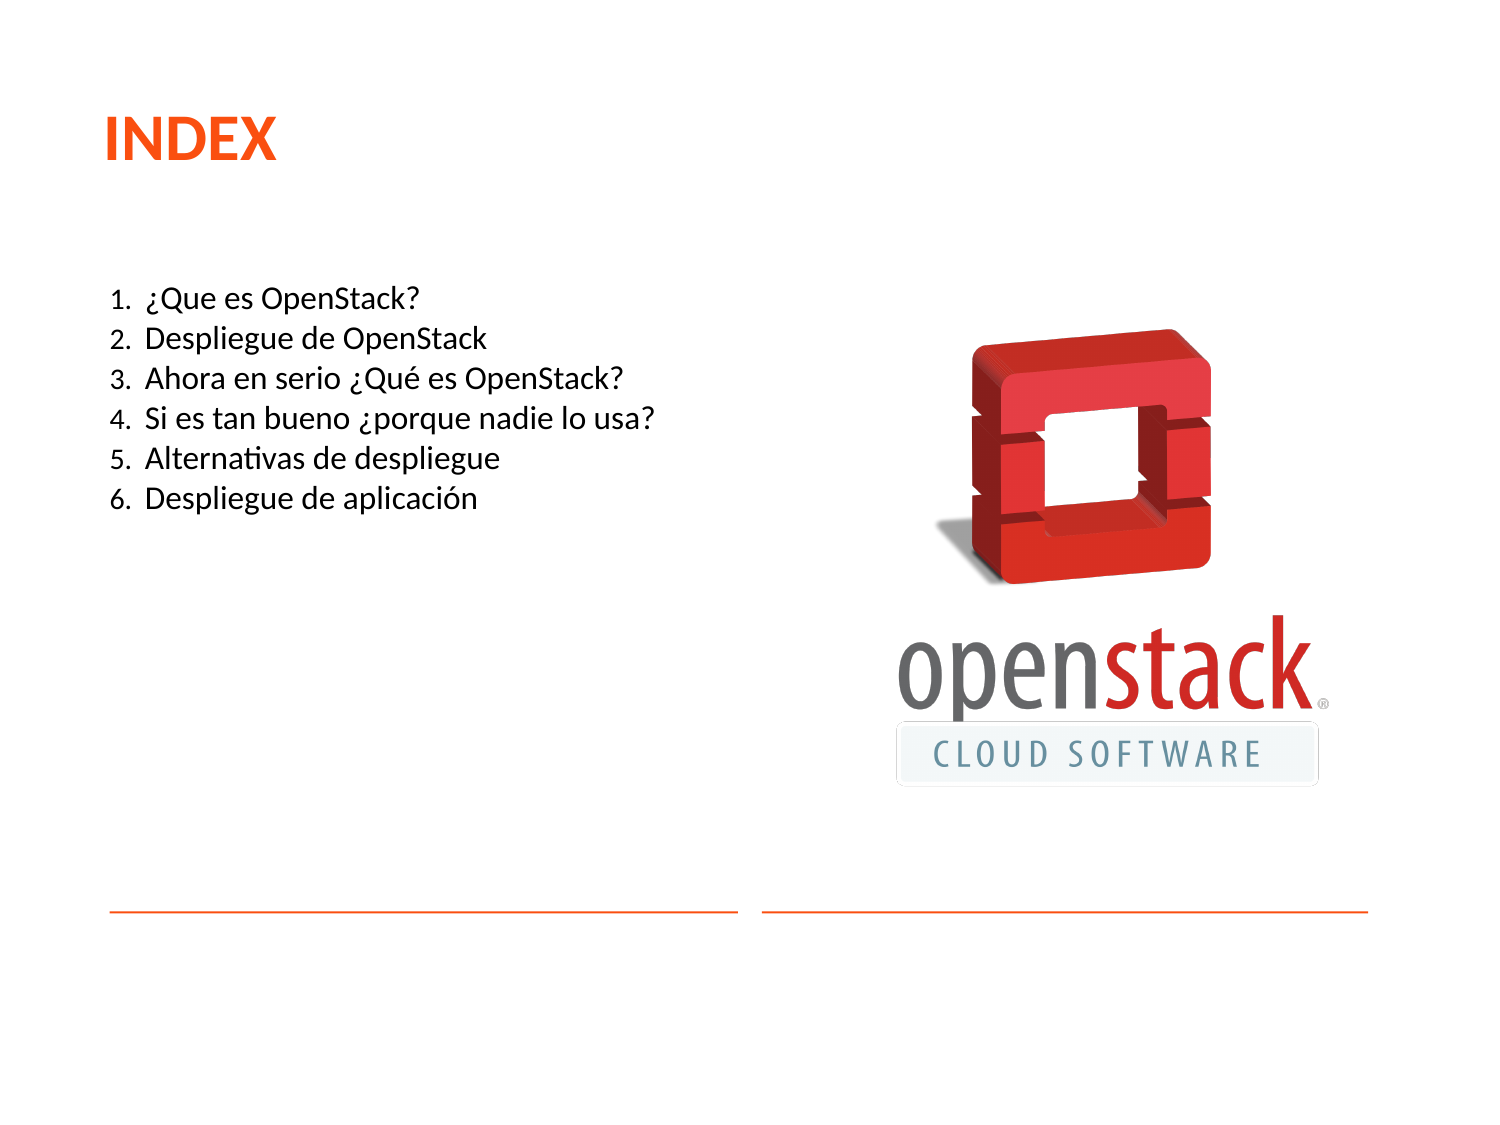

INDEX
¿Que es OpenStack?
Despliegue de OpenStack
Ahora en serio ¿Qué es OpenStack?
Si es tan bueno ¿porque nadie lo usa?
Alternativas de despliegue
Despliegue de aplicación